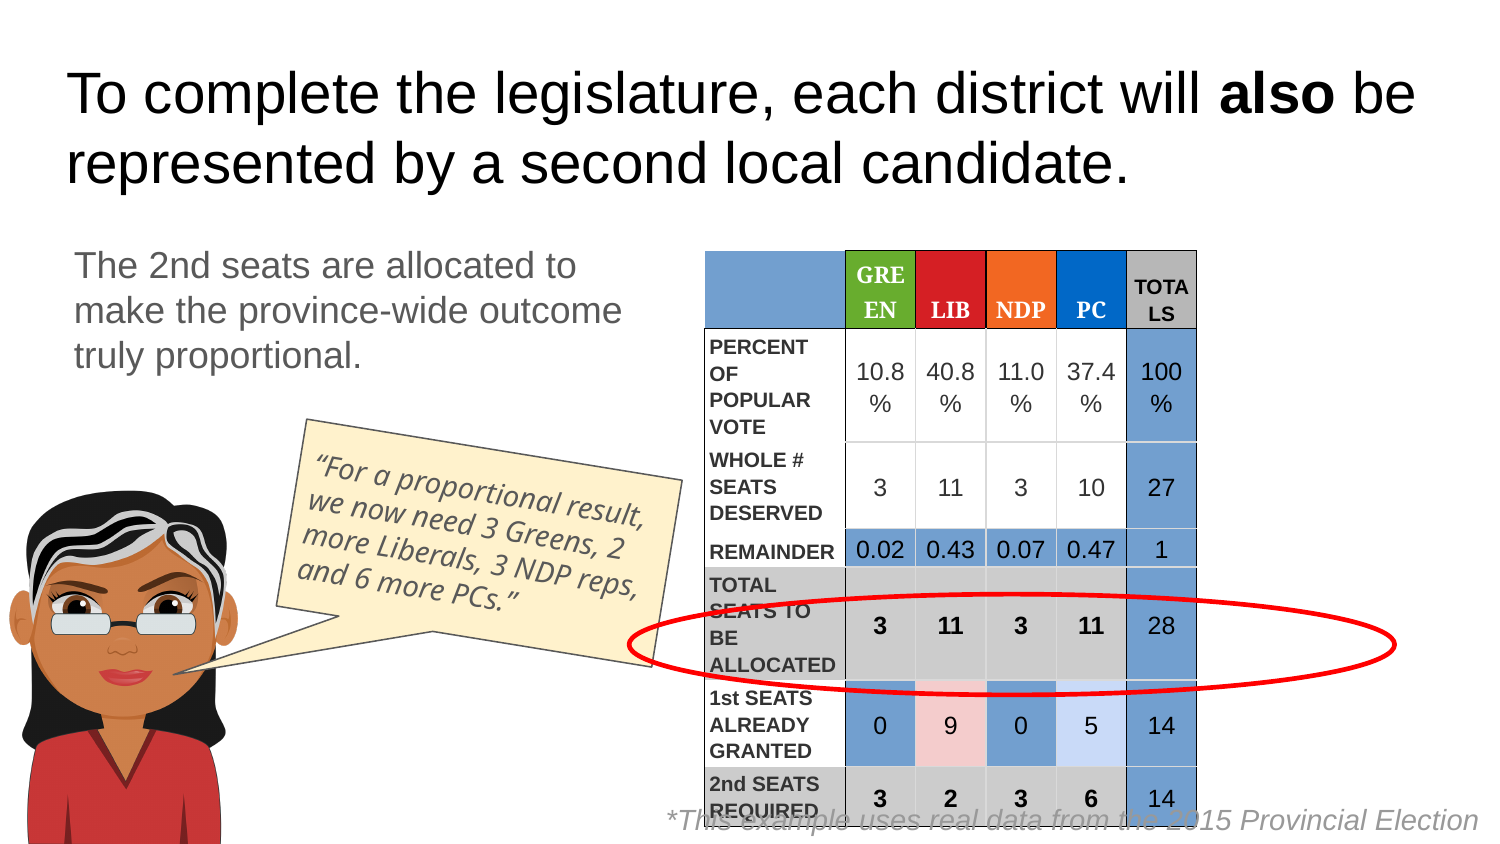

# To complete the legislature, each district will also be represented by a second local candidate.
The 2nd seats are allocated to make the province-wide outcome truly proportional.
| | GREEN | LIB | NDP | PC | TOTALS |
| --- | --- | --- | --- | --- | --- |
| PERCENT OF POPULAR VOTE | 10.8% | 40.8% | 11.0% | 37.4% | 100% |
| WHOLE # SEATS DESERVED | 3 | 11 | 3 | 10 | 27 |
| REMAINDER | 0.02 | 0.43 | 0.07 | 0.47 | 1 |
| TOTAL SEATS TO BE ALLOCATED | 3 | 11 | 3 | 11 | 28 |
| 1st SEATS ALREADY GRANTED | 0 | 9 | 0 | 5 | 14 |
| 2nd SEATS REQUIRED | 3 | 2 | 3 | 6 | 14 |
“For a proportional result, we now need 3 Greens, 2 more Liberals, 3 NDP reps, and 6 more PCs.”
*This example uses real data from the 2015 Provincial Election